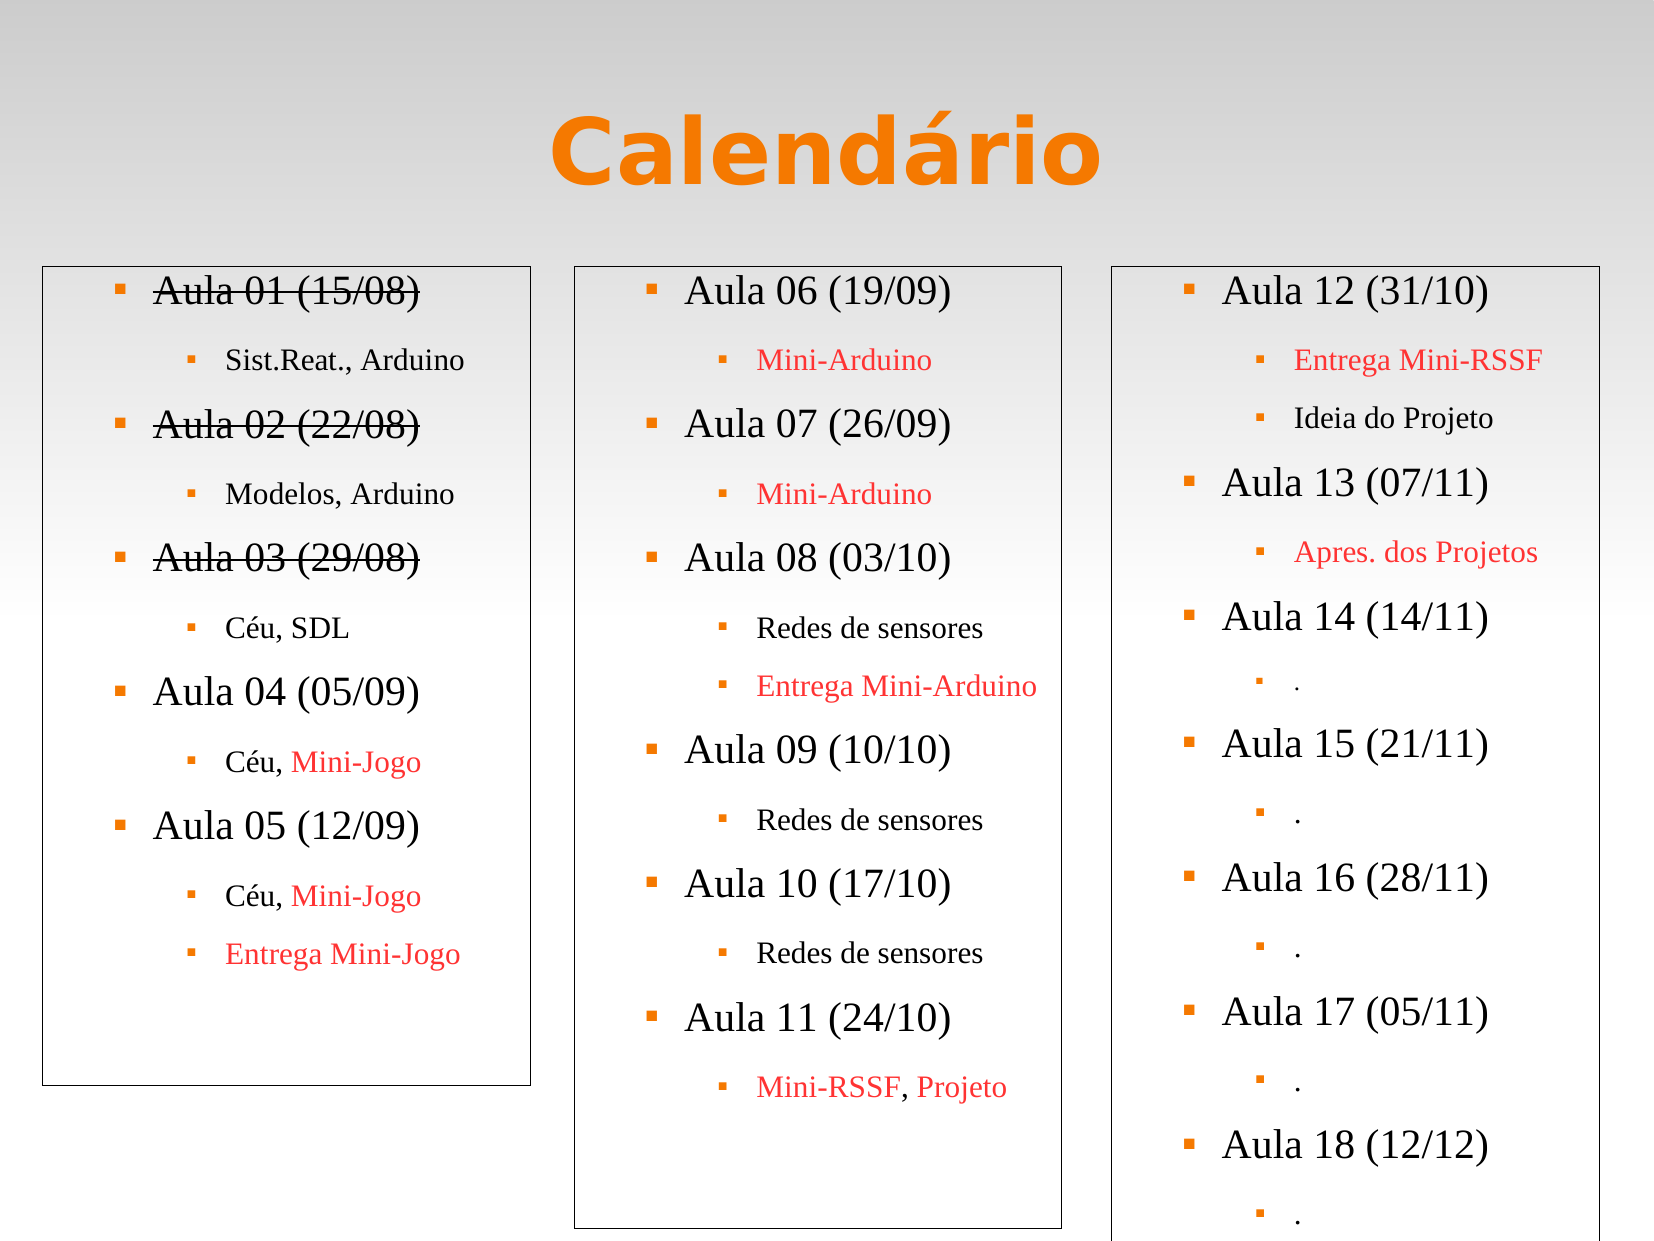

# Calendário
Aula 06 (19/09)
Mini-Arduino
Aula 07 (26/09)
Mini-Arduino
Aula 08 (03/10)
Redes de sensores
Entrega Mini-Arduino
Aula 09 (10/10)
Redes de sensores
Aula 10 (17/10)
Redes de sensores
Aula 11 (24/10)
Mini-RSSF, Projeto
Aula 01 (15/08)
Sist.Reat., Arduino
Aula 02 (22/08)
Modelos, Arduino
Aula 03 (29/08)
Céu, SDL
Aula 04 (05/09)
Céu, Mini-Jogo
Aula 05 (12/09)
Céu, Mini-Jogo
Entrega Mini-Jogo
Aula 12 (31/10)
Entrega Mini-RSSF
Ideia do Projeto
Aula 13 (07/11)
Apres. dos Projetos
Aula 14 (14/11)
.
Aula 15 (21/11)
.
Aula 16 (28/11)
.
Aula 17 (05/11)
.
Aula 18 (12/12)
.